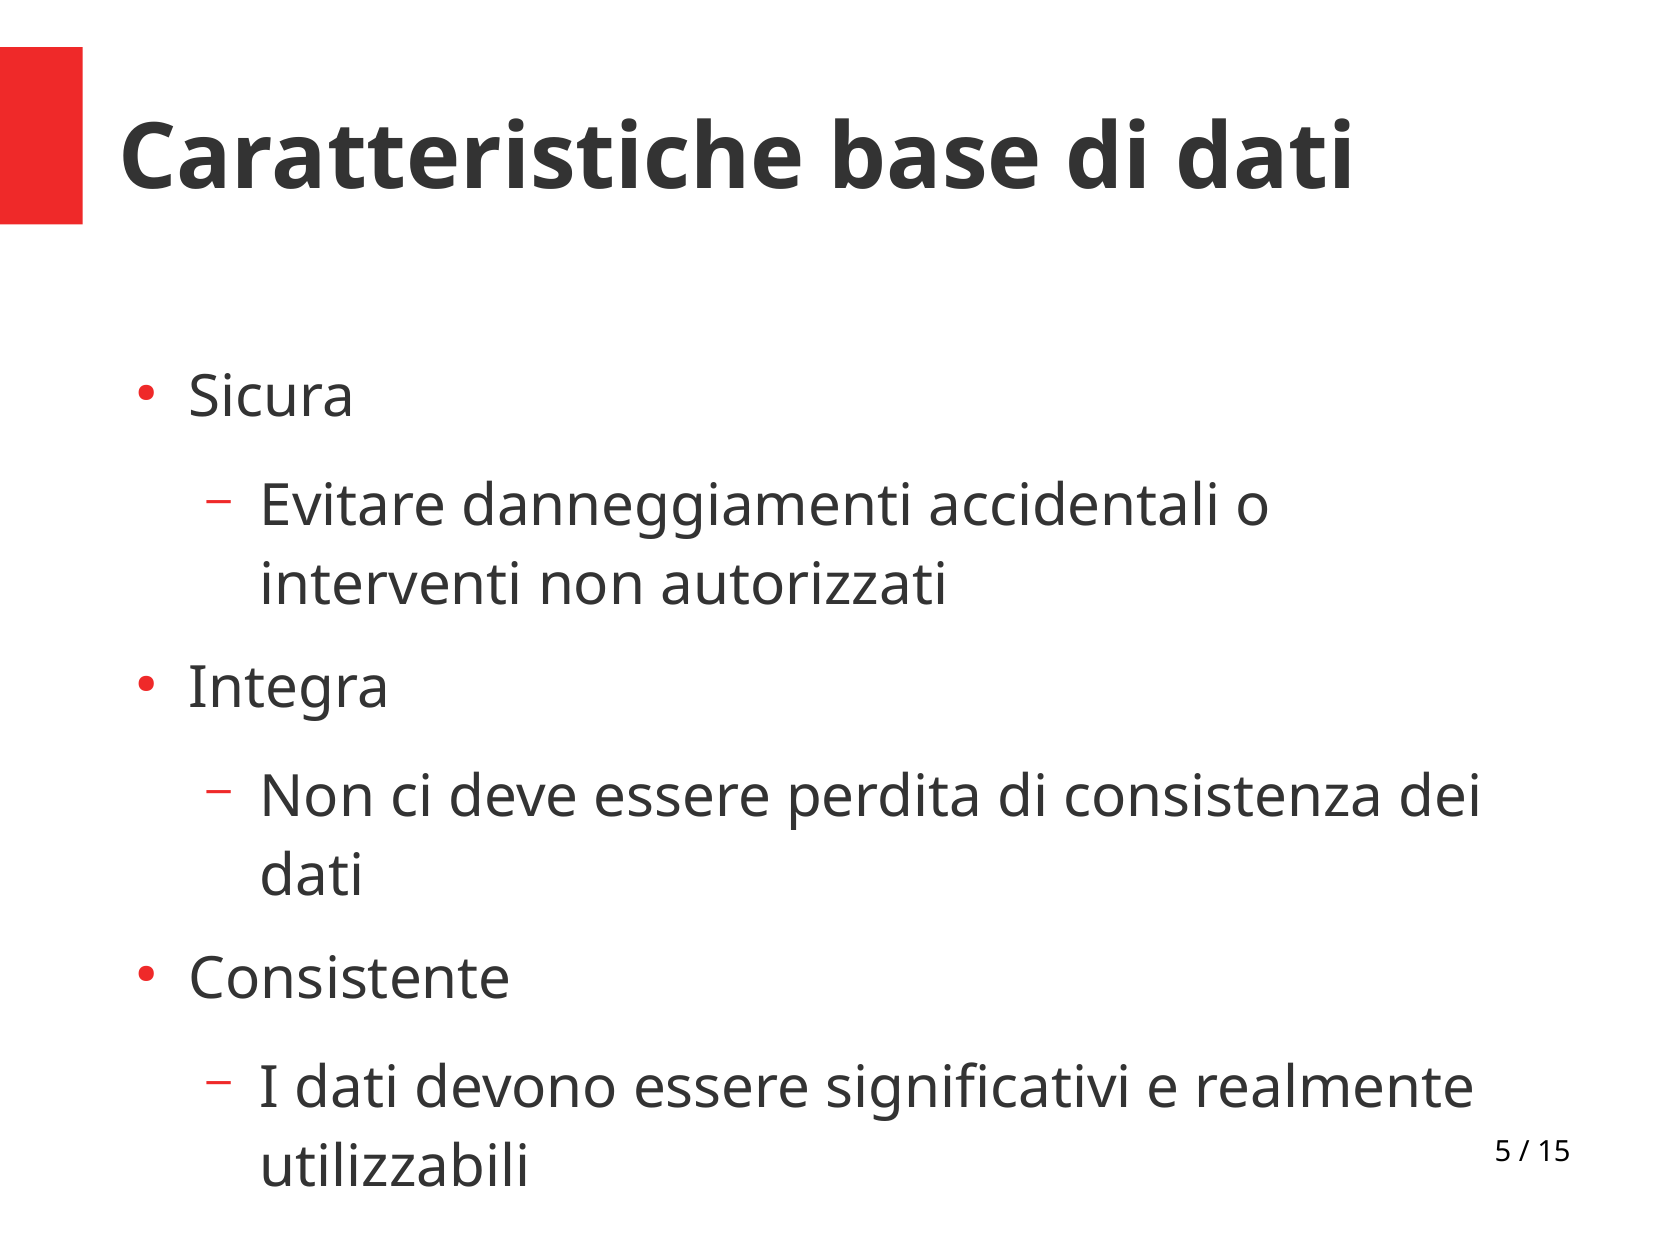

# Caratteristiche base di dati
Sicura
Evitare danneggiamenti accidentali o interventi non autorizzati
Integra
Non ci deve essere perdita di consistenza dei dati
Consistente
I dati devono essere significativi e realmente utilizzabili
5